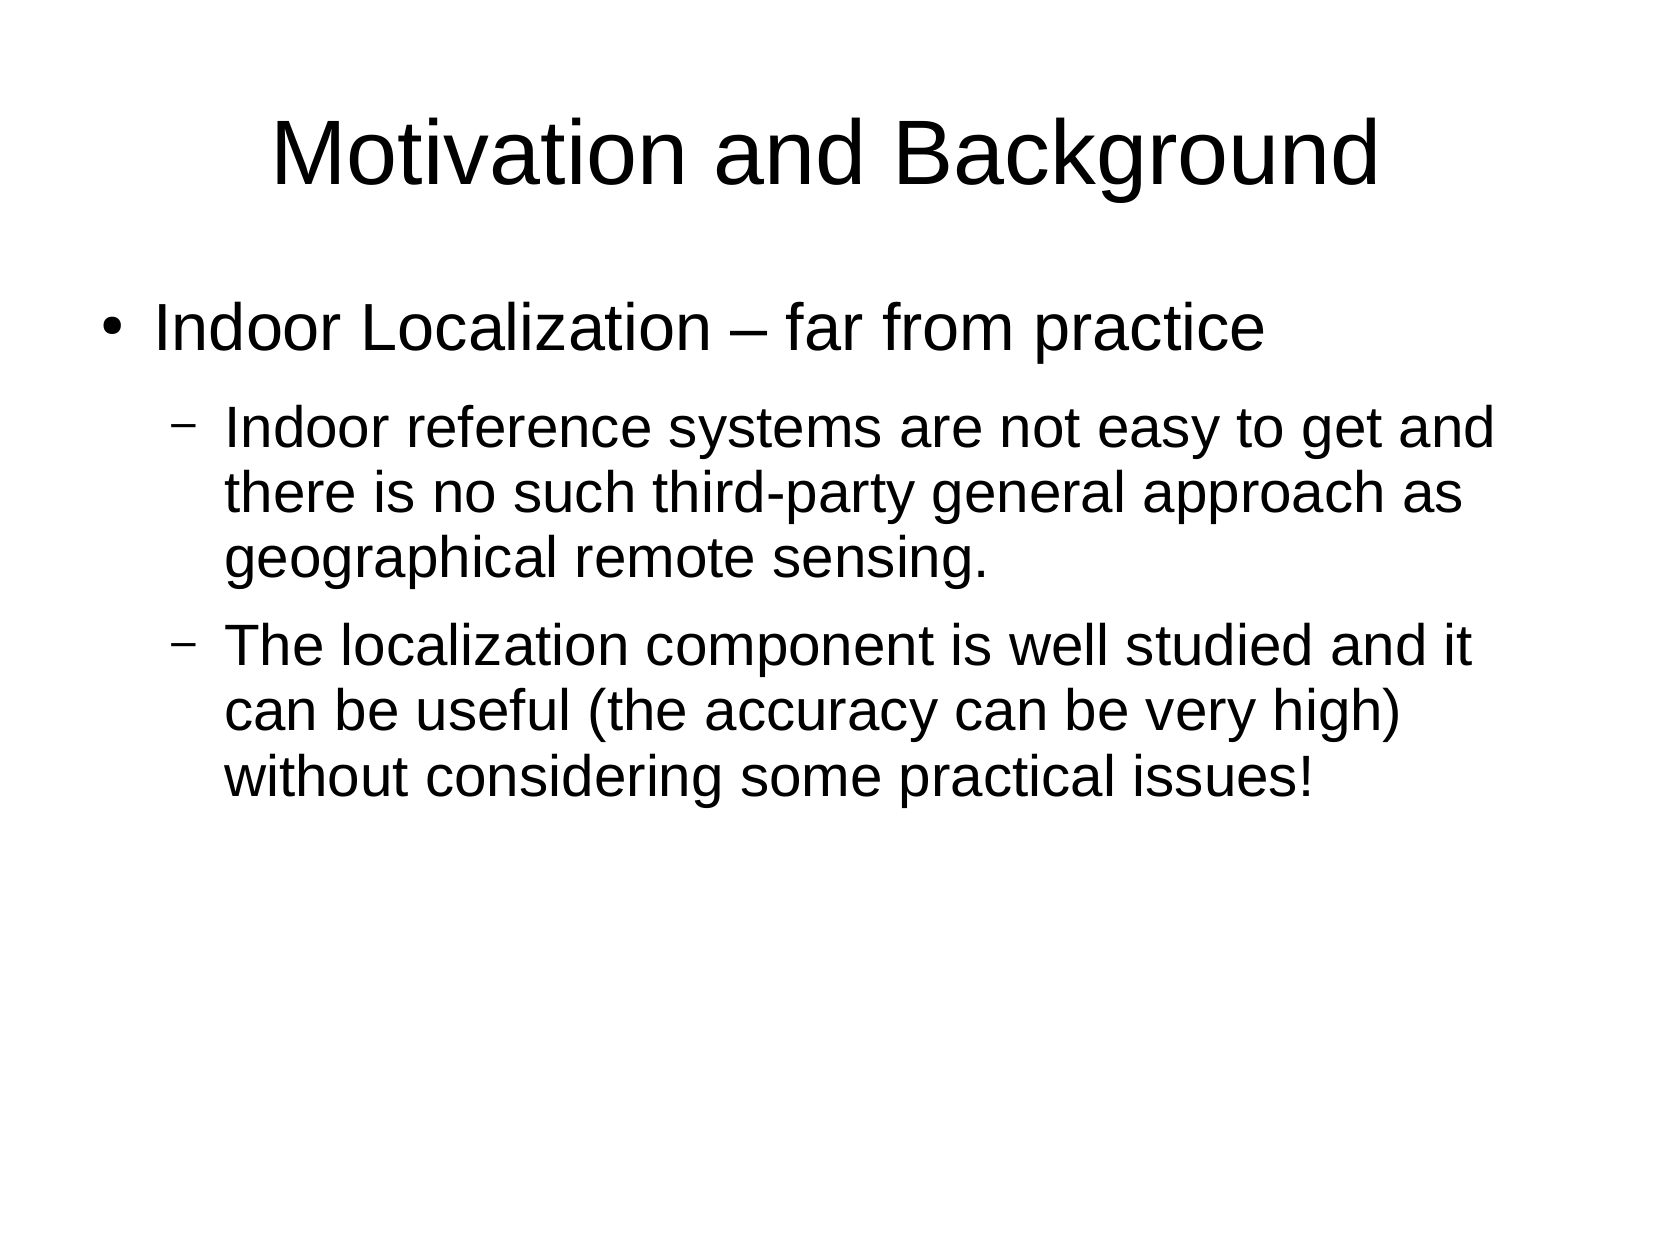

# Motivation and Background
Indoor Localization – far from practice
Indoor reference systems are not easy to get and there is no such third-party general approach as geographical remote sensing.
The localization component is well studied and it can be useful (the accuracy can be very high) without considering some practical issues!